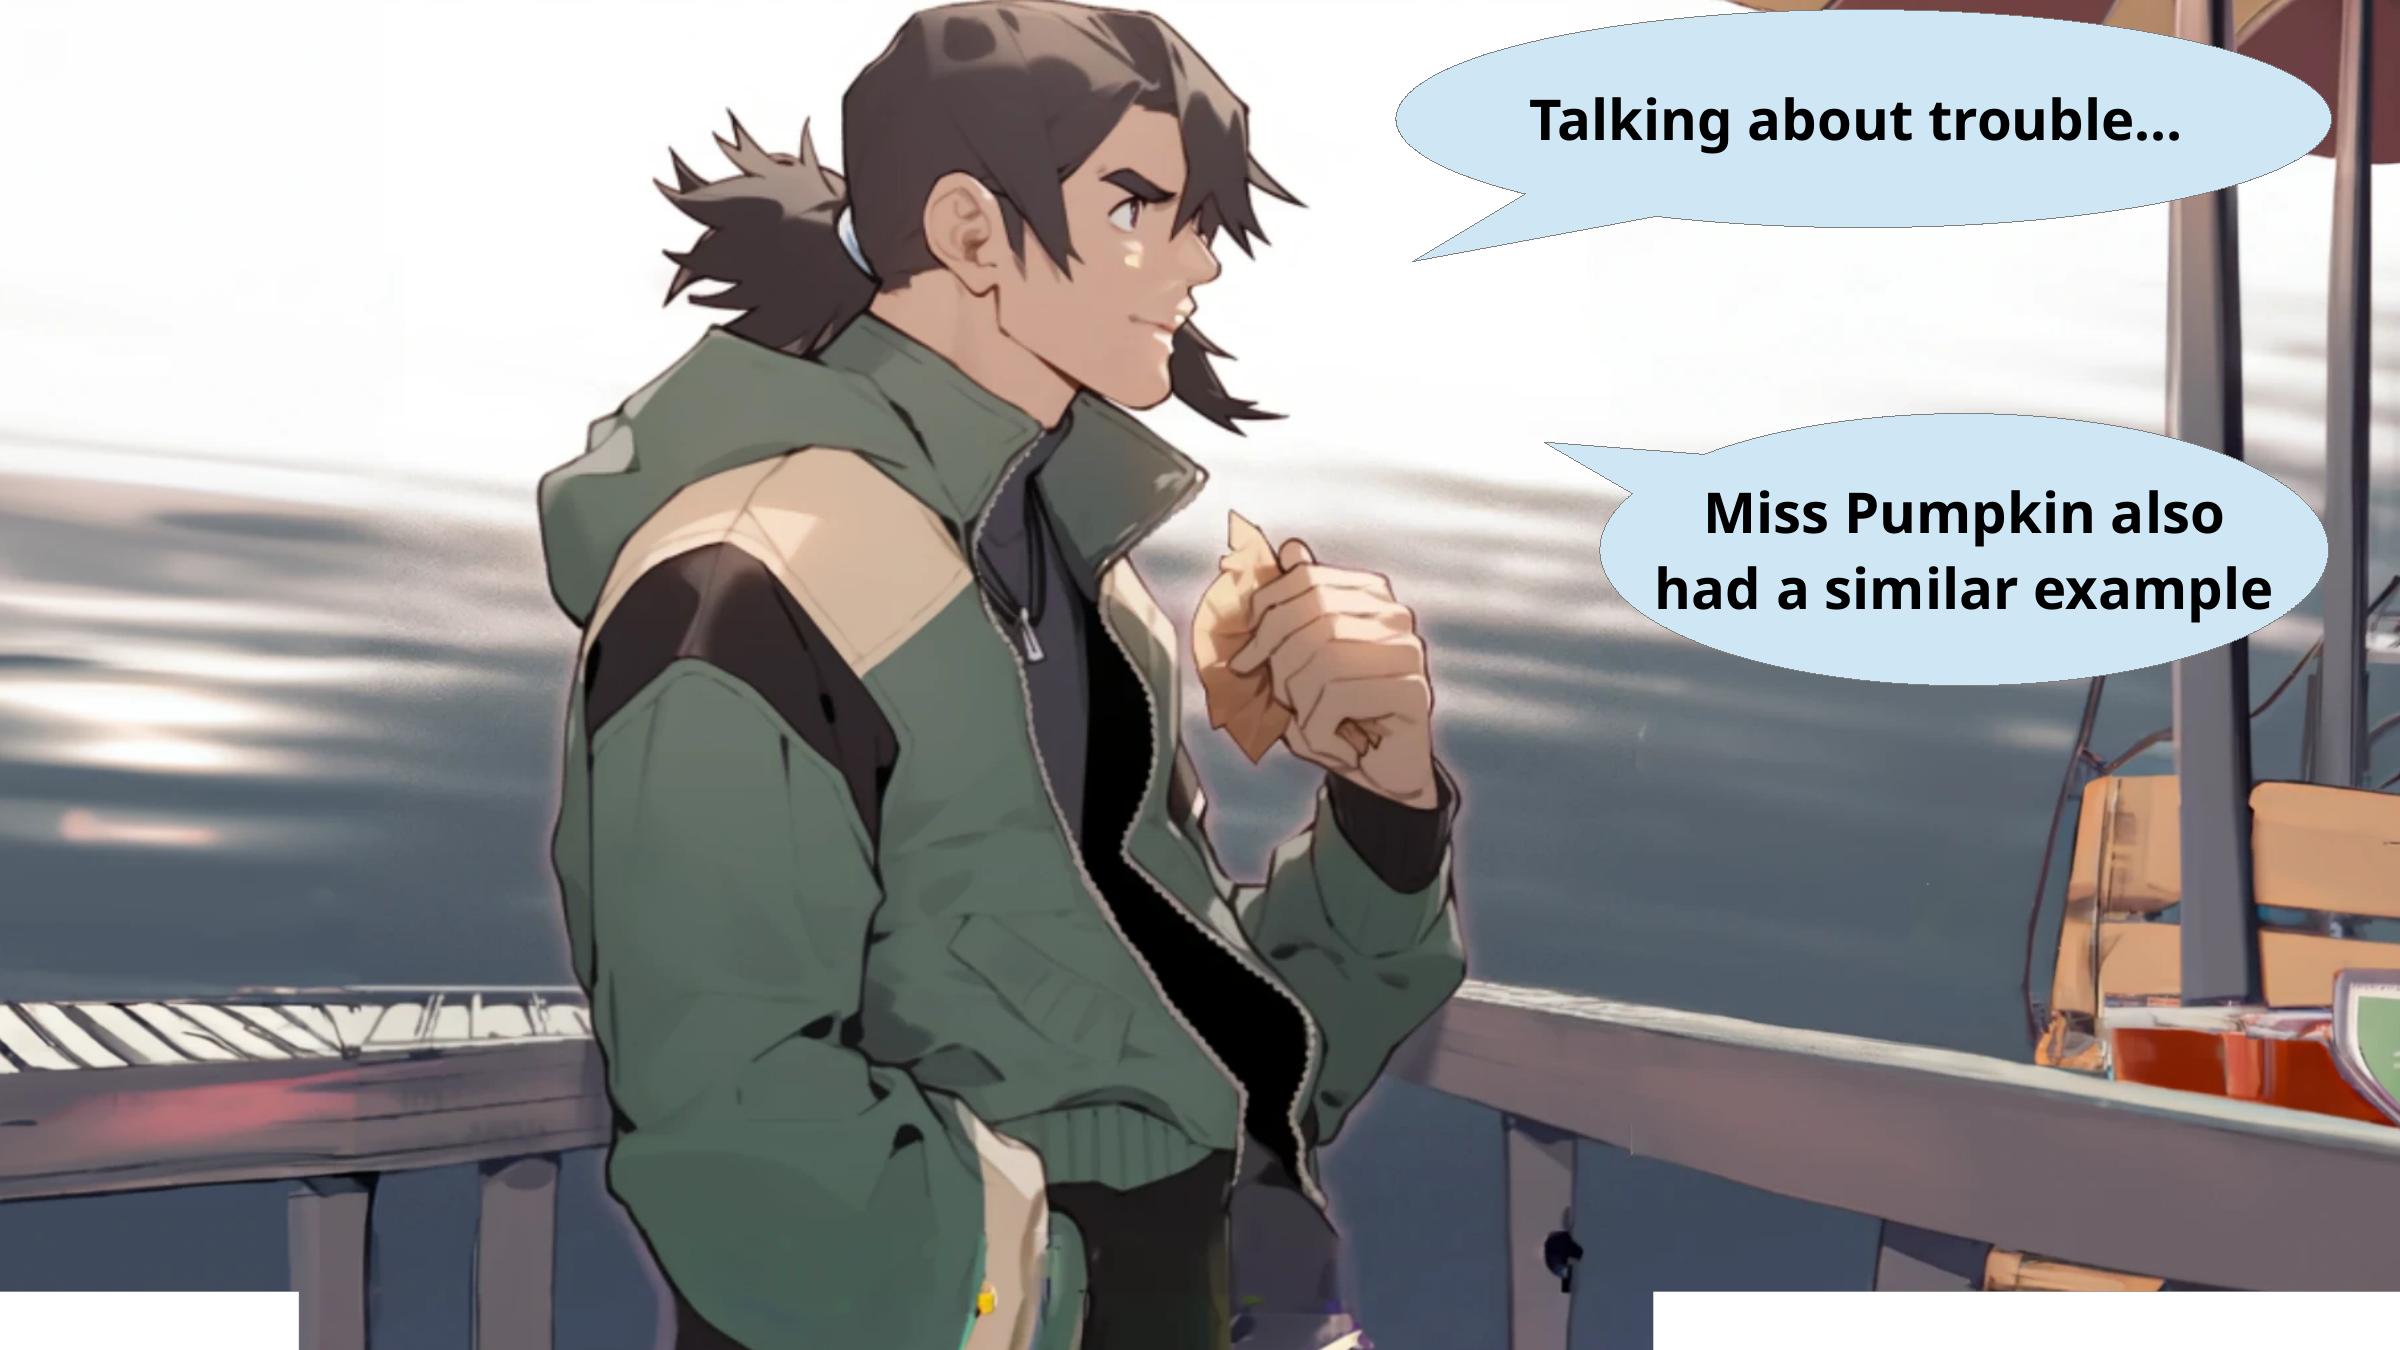

Talking about trouble…
Miss Pumpkin also
had a similar example